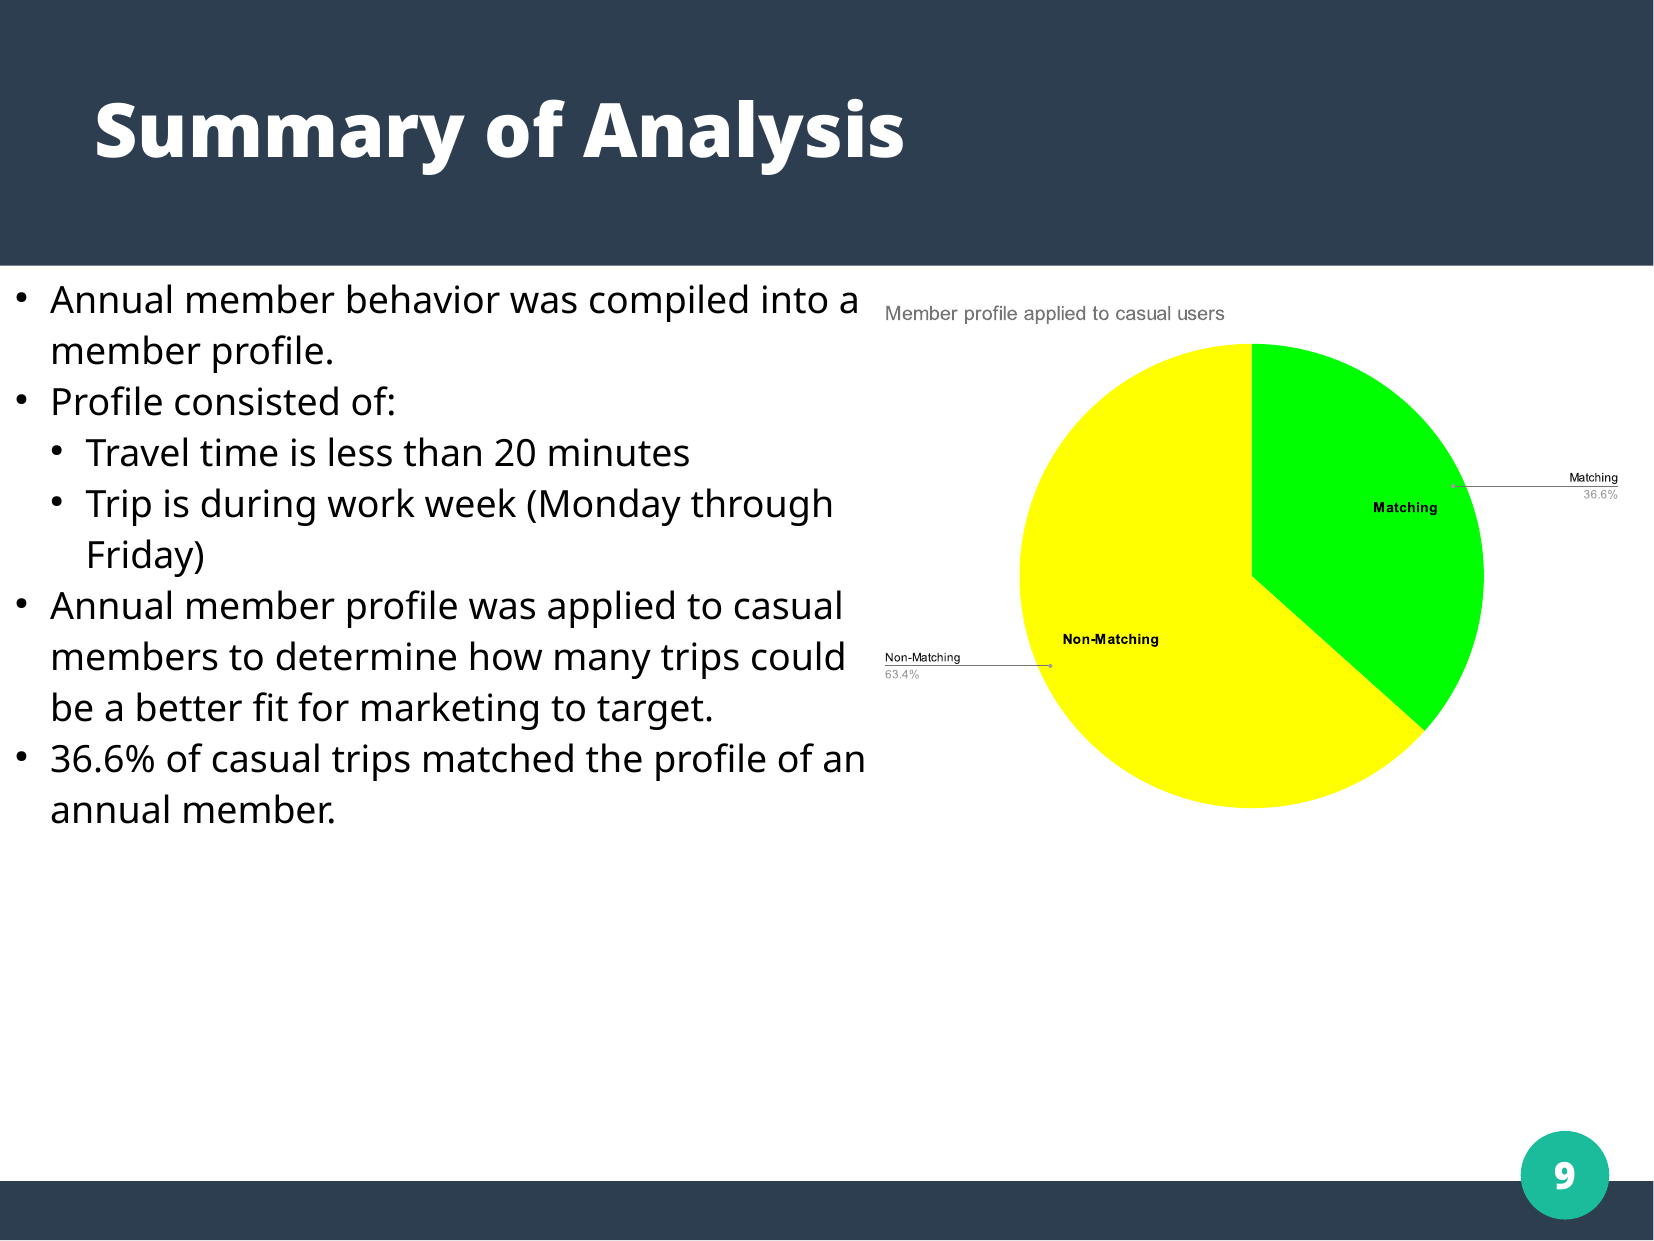

# Summary of Analysis
Annual member behavior was compiled into a member profile.
Profile consisted of:
Travel time is less than 20 minutes
Trip is during work week (Monday through Friday)
Annual member profile was applied to casual members to determine how many trips could be a better fit for marketing to target.
36.6% of casual trips matched the profile of an annual member.
9